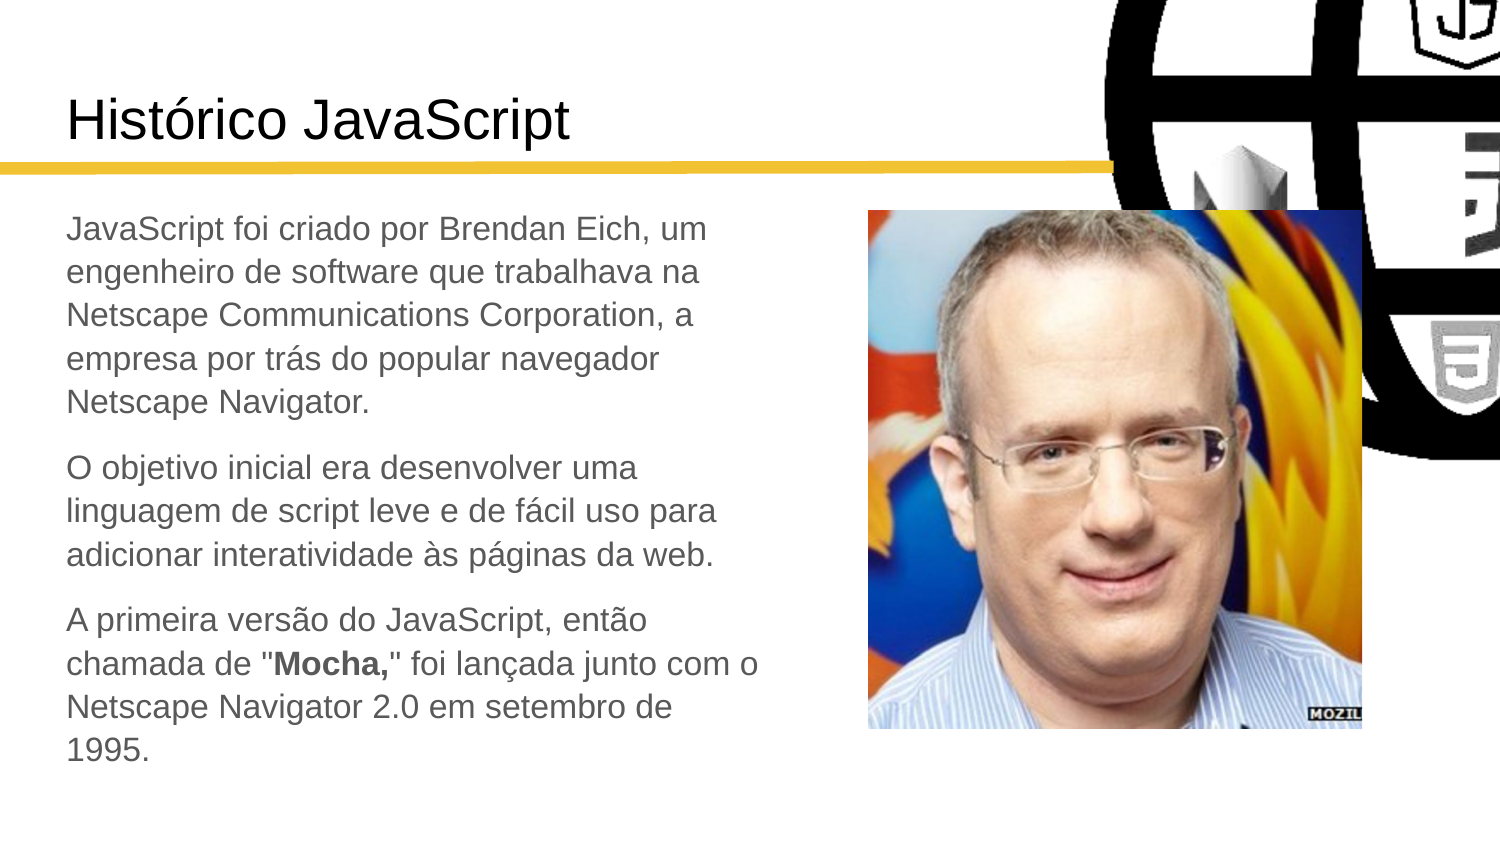

# Histórico JavaScript
JavaScript foi criado por Brendan Eich, um engenheiro de software que trabalhava na Netscape Communications Corporation, a empresa por trás do popular navegador Netscape Navigator.
O objetivo inicial era desenvolver uma linguagem de script leve e de fácil uso para adicionar interatividade às páginas da web.
A primeira versão do JavaScript, então chamada de "Mocha," foi lançada junto com o Netscape Navigator 2.0 em setembro de 1995.